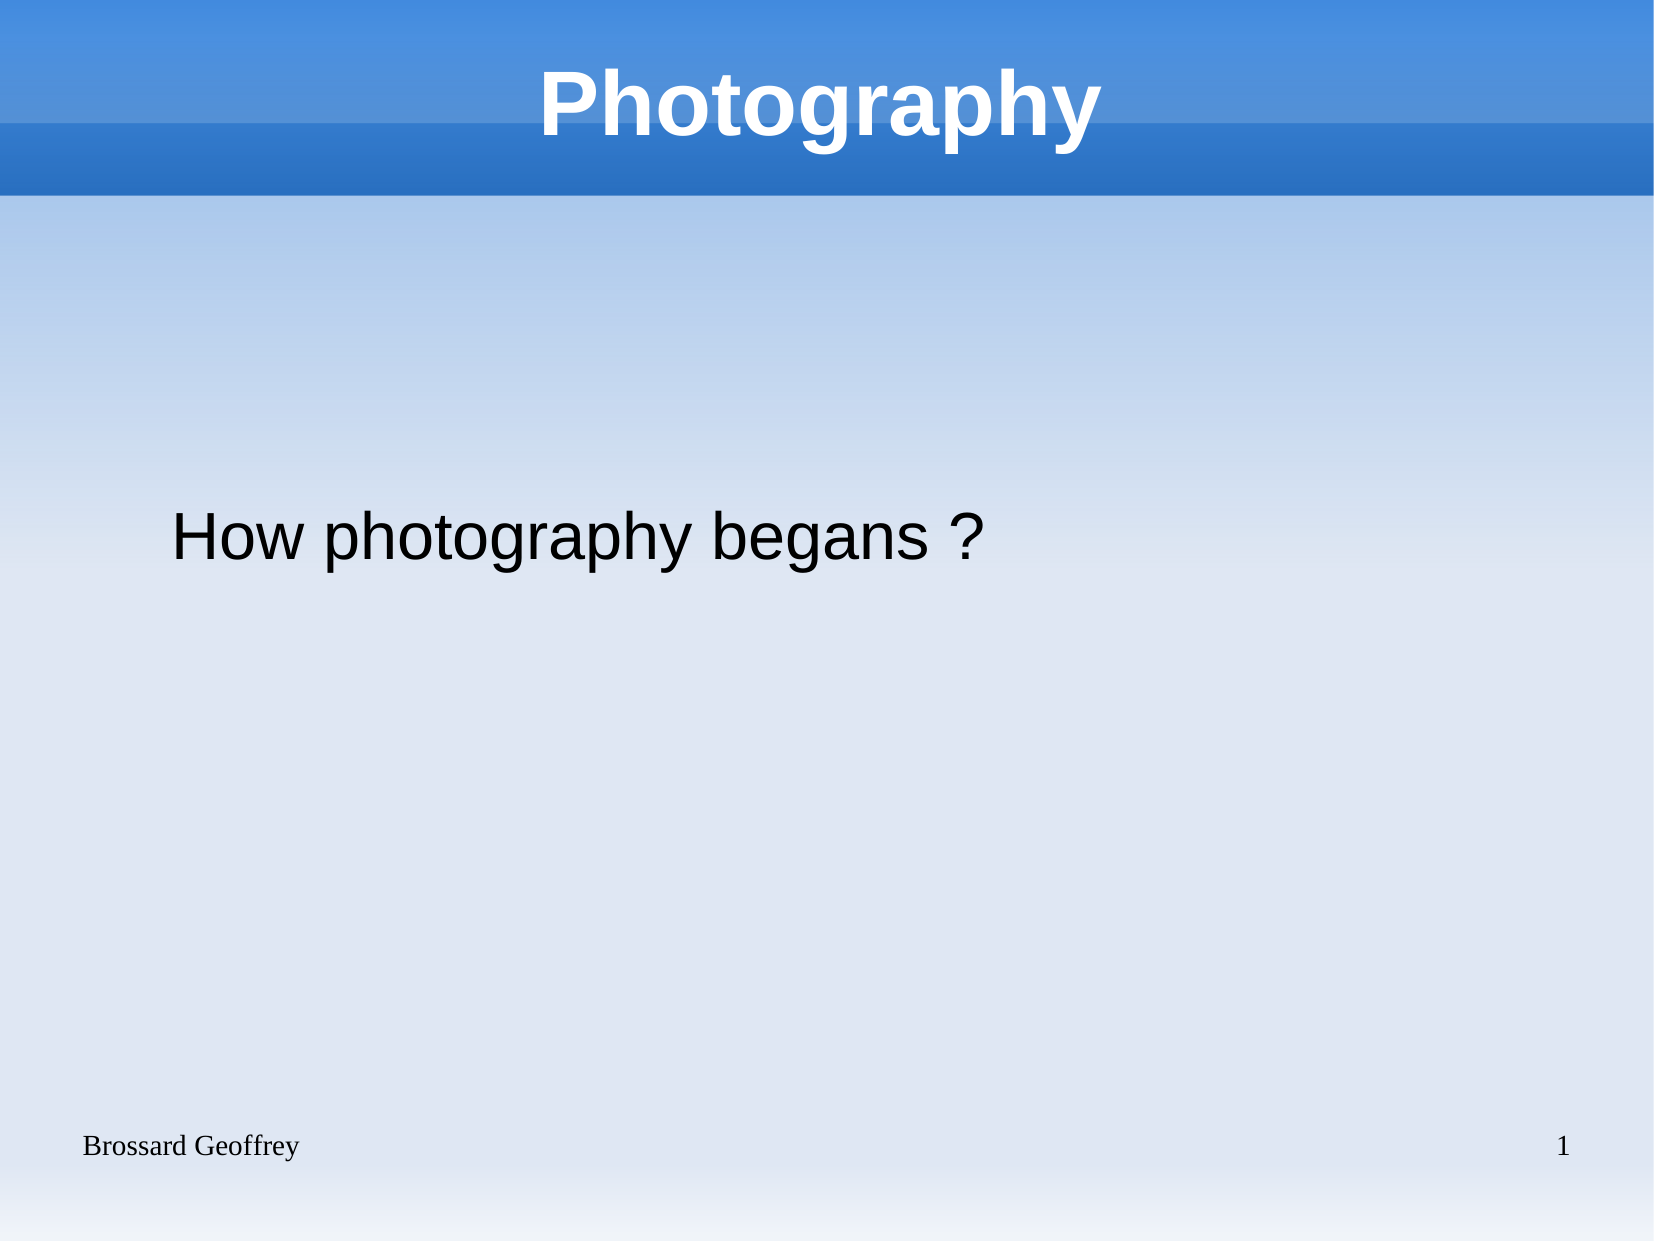

# Photography
How photography begans ?
Brossard Geoffrey
1